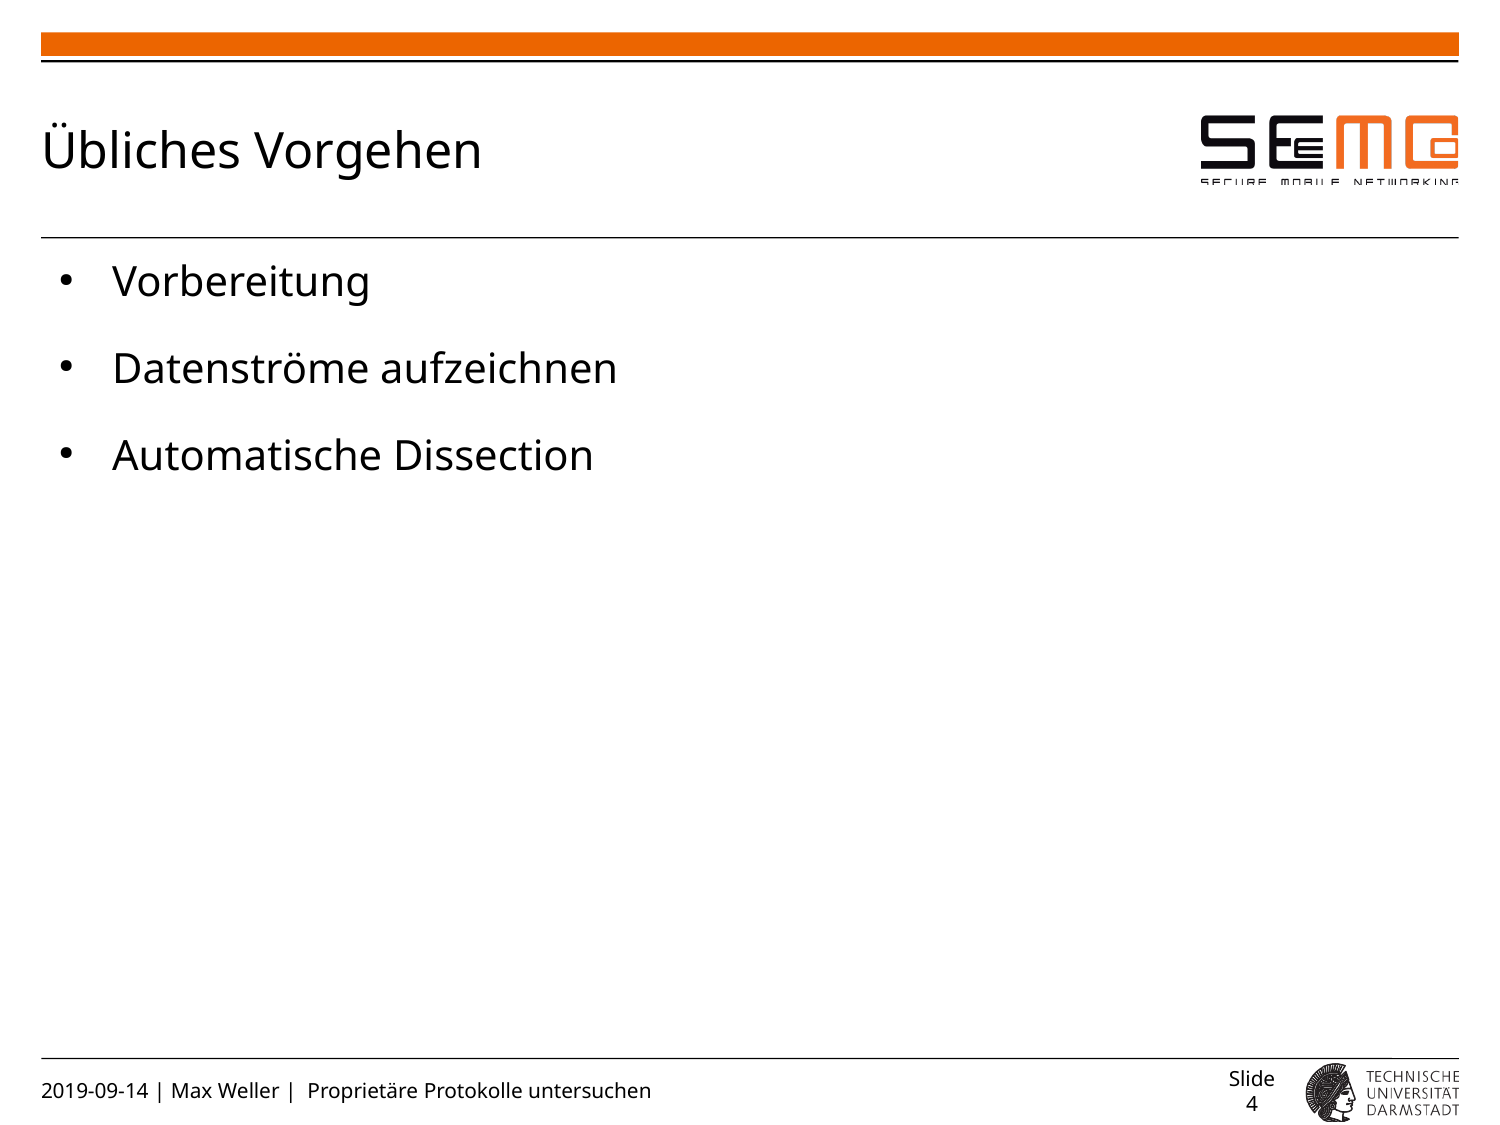

# Übliches Vorgehen
Vorbereitung
Datenströme aufzeichnen
Automatische Dissection